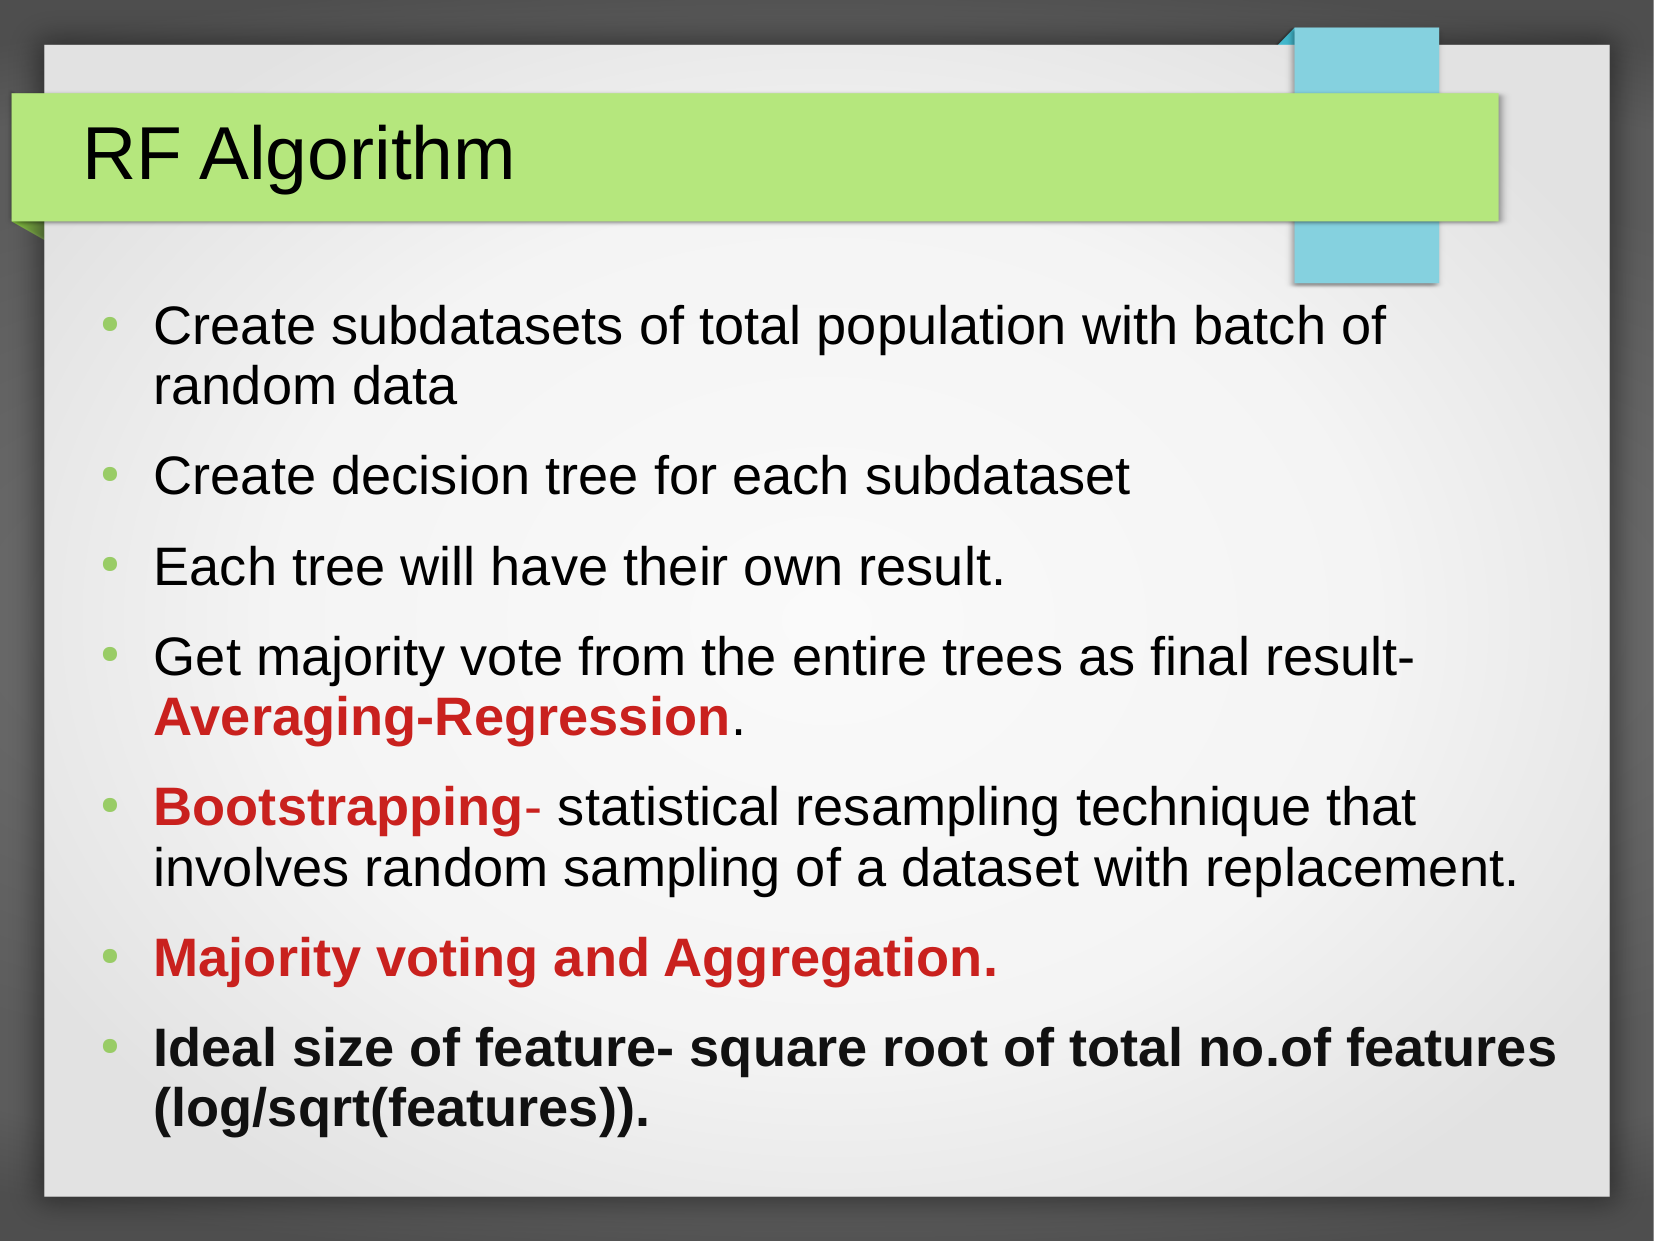

# RF Algorithm
Create subdatasets of total population with batch of random data
Create decision tree for each subdataset
Each tree will have their own result.
Get majority vote from the entire trees as final result-Averaging-Regression.
Bootstrapping- statistical resampling technique that involves random sampling of a dataset with replacement.
Majority voting and Aggregation.
Ideal size of feature- square root of total no.of features (log/sqrt(features)).